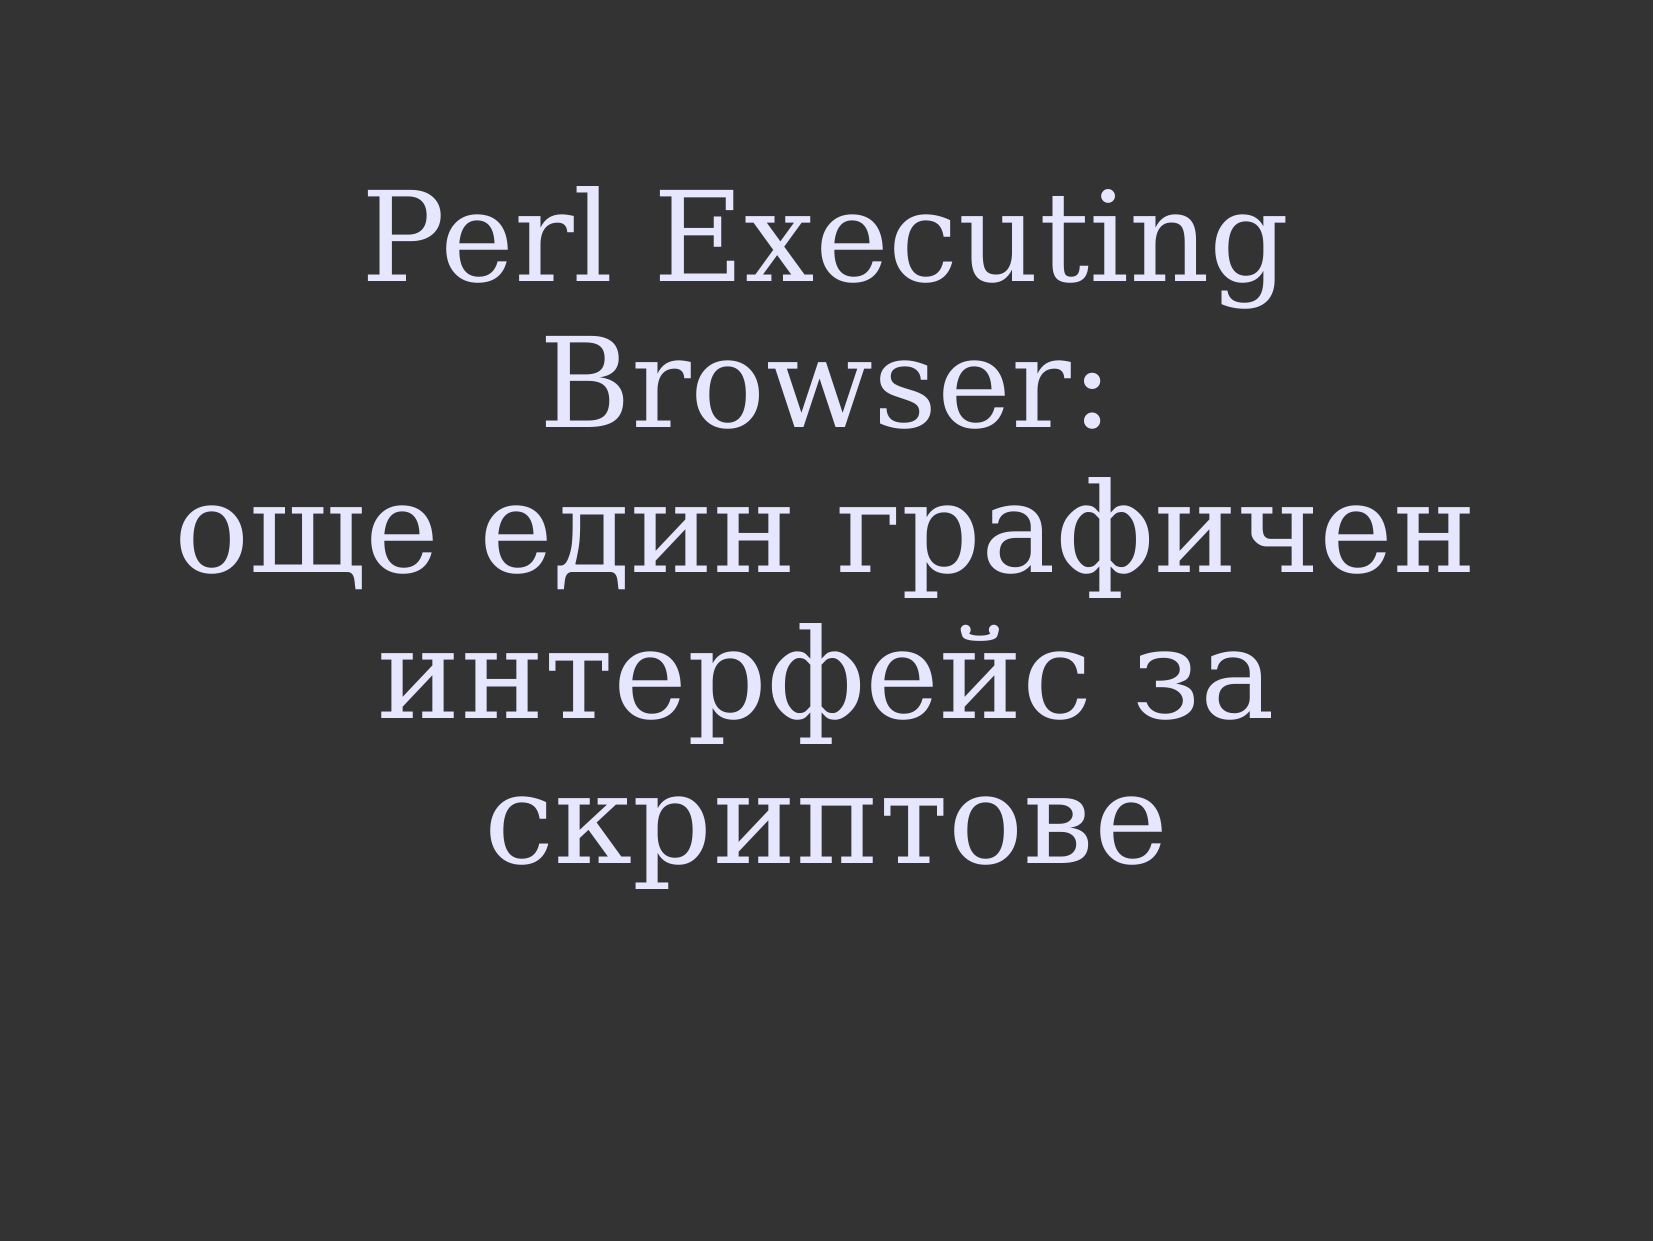

# Perl Executing Browser:
още един графичен
интерфейс за
скриптове